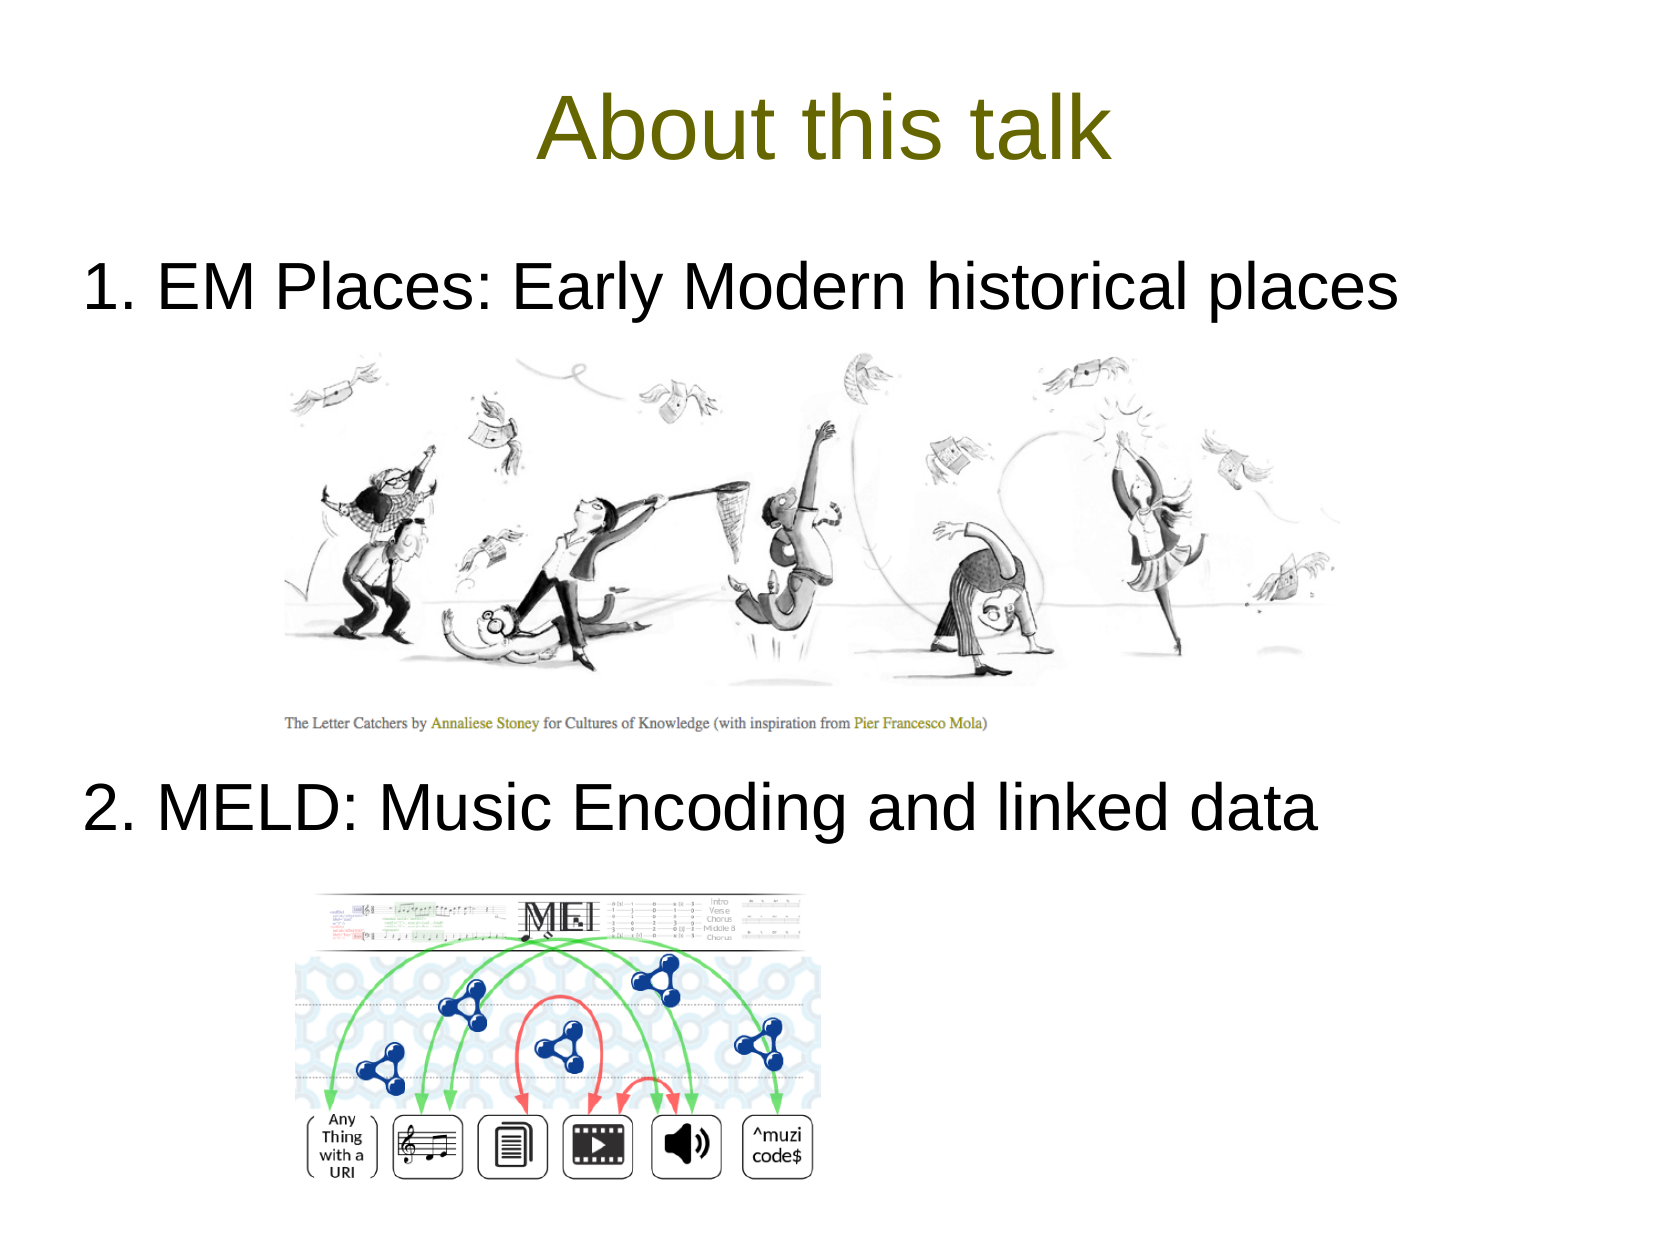

# About this talk
1. EM Places: Early Modern historical places
2. MELD: Music Encoding and linked data